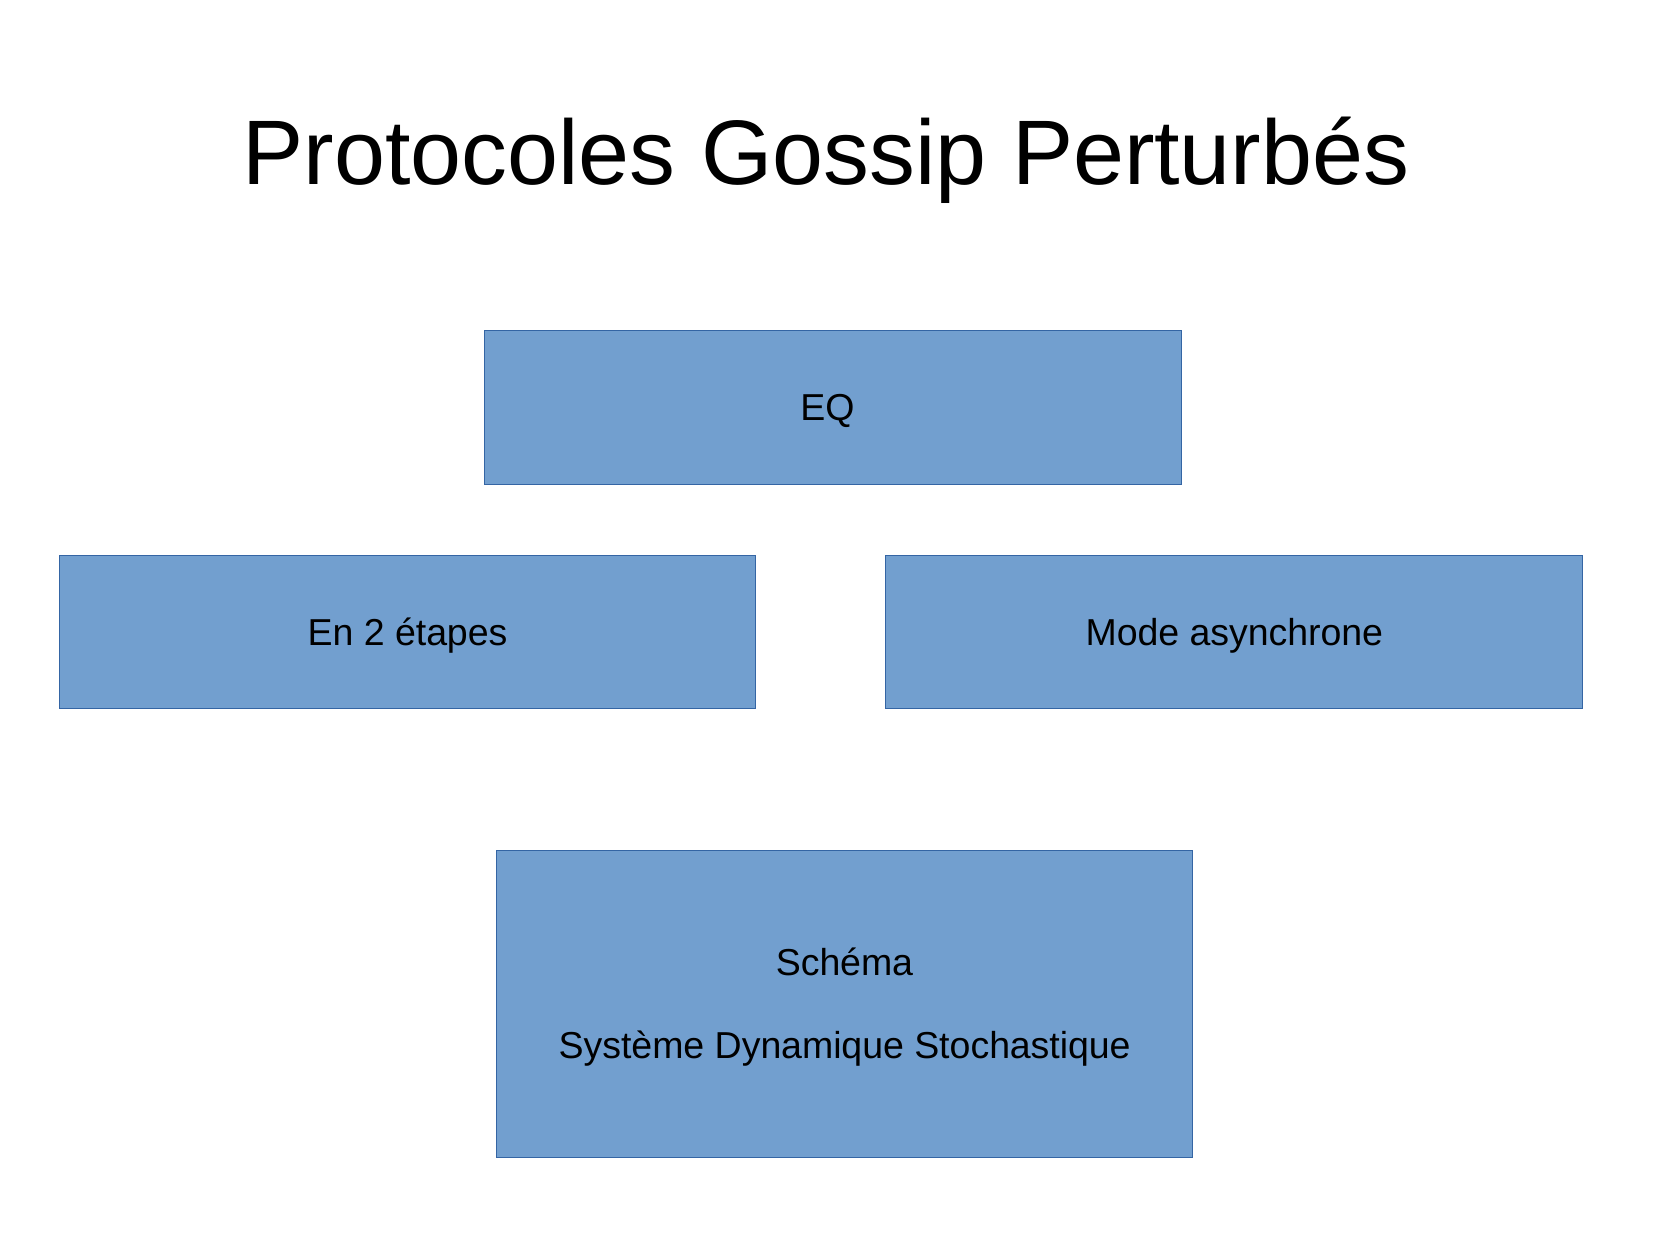

# Protocoles Gossip Perturbés
EQ
En 2 étapes
Mode asynchrone
Schéma
Système Dynamique Stochastique